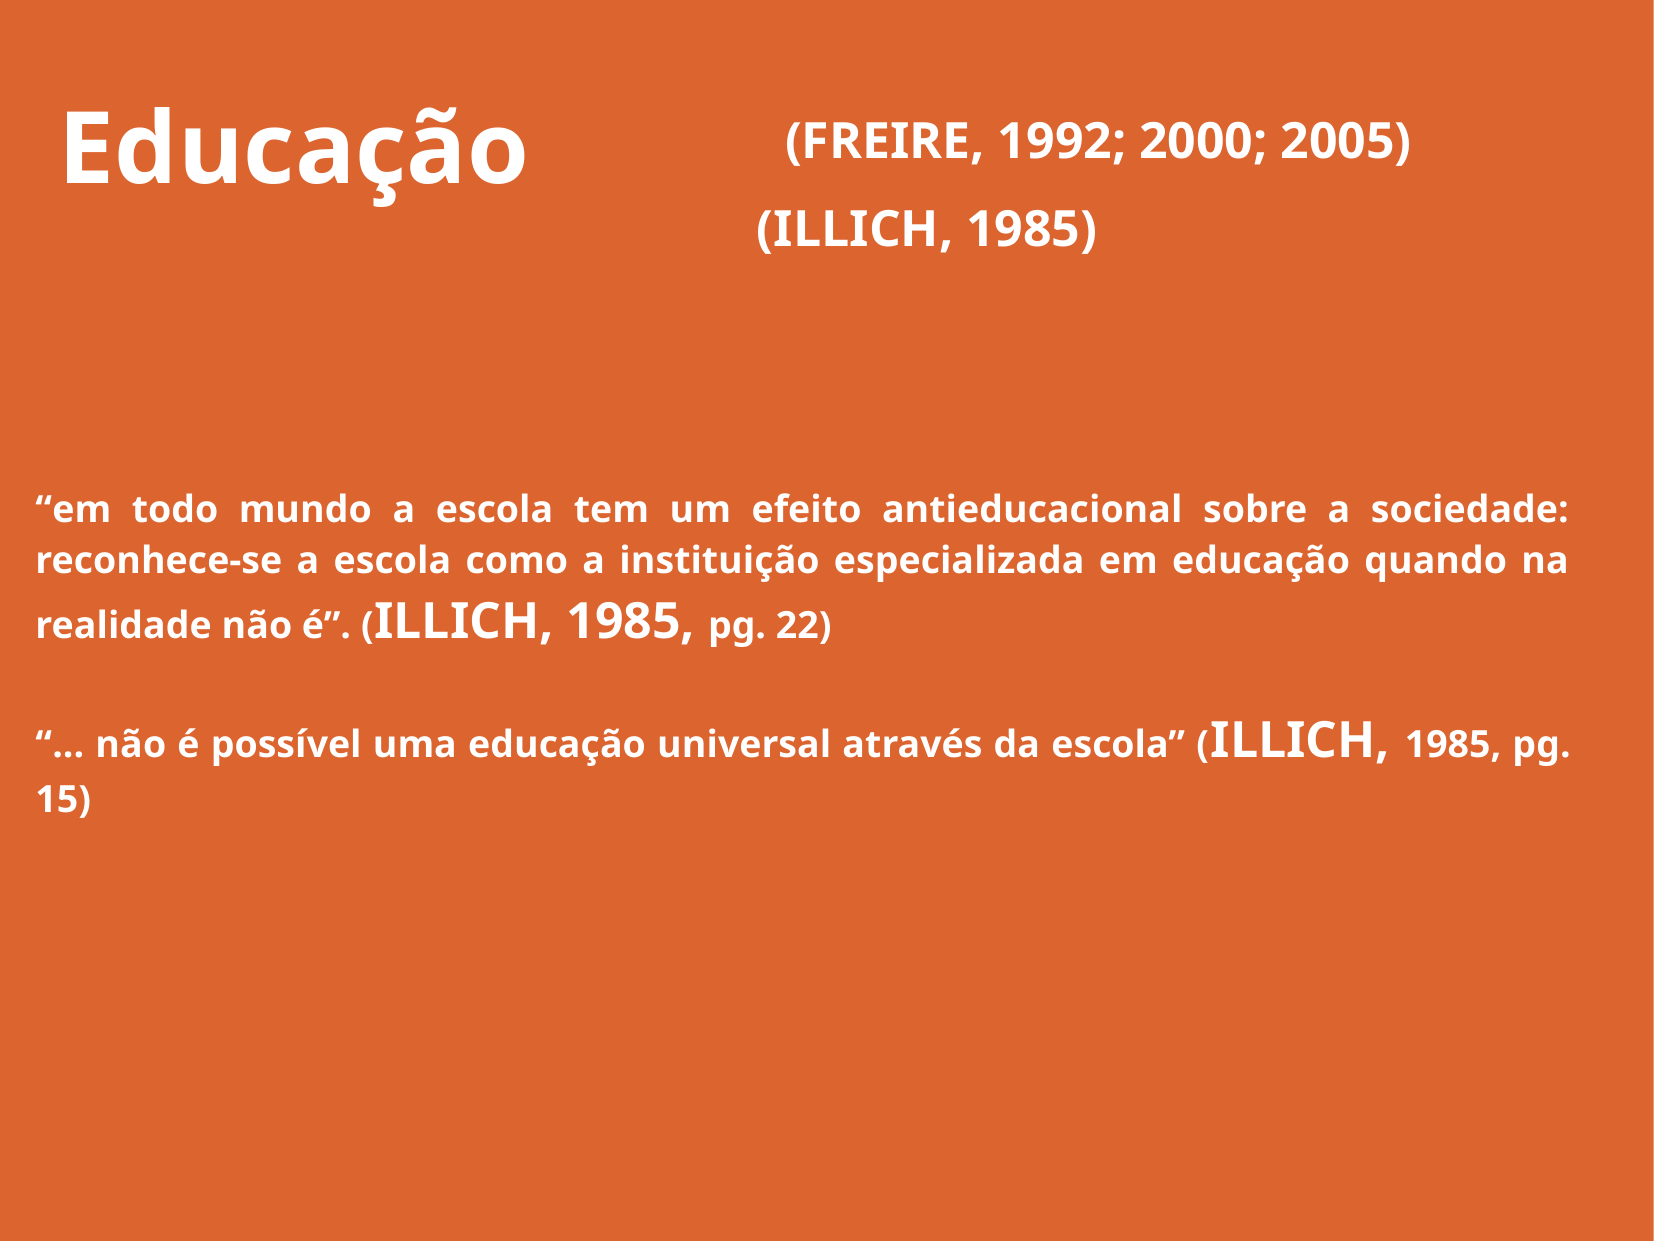

Educação
(FREIRE, 1992; 2000; 2005)
(ILLICH, 1985)
“em todo mundo a escola tem um efeito antieducacional sobre a sociedade: reconhece-se a escola como a instituição especializada em educação quando na realidade não é”. (ILLICH, 1985, pg. 22)
“... não é possível uma educação universal através da escola” (ILLICH, 1985, pg. 15)